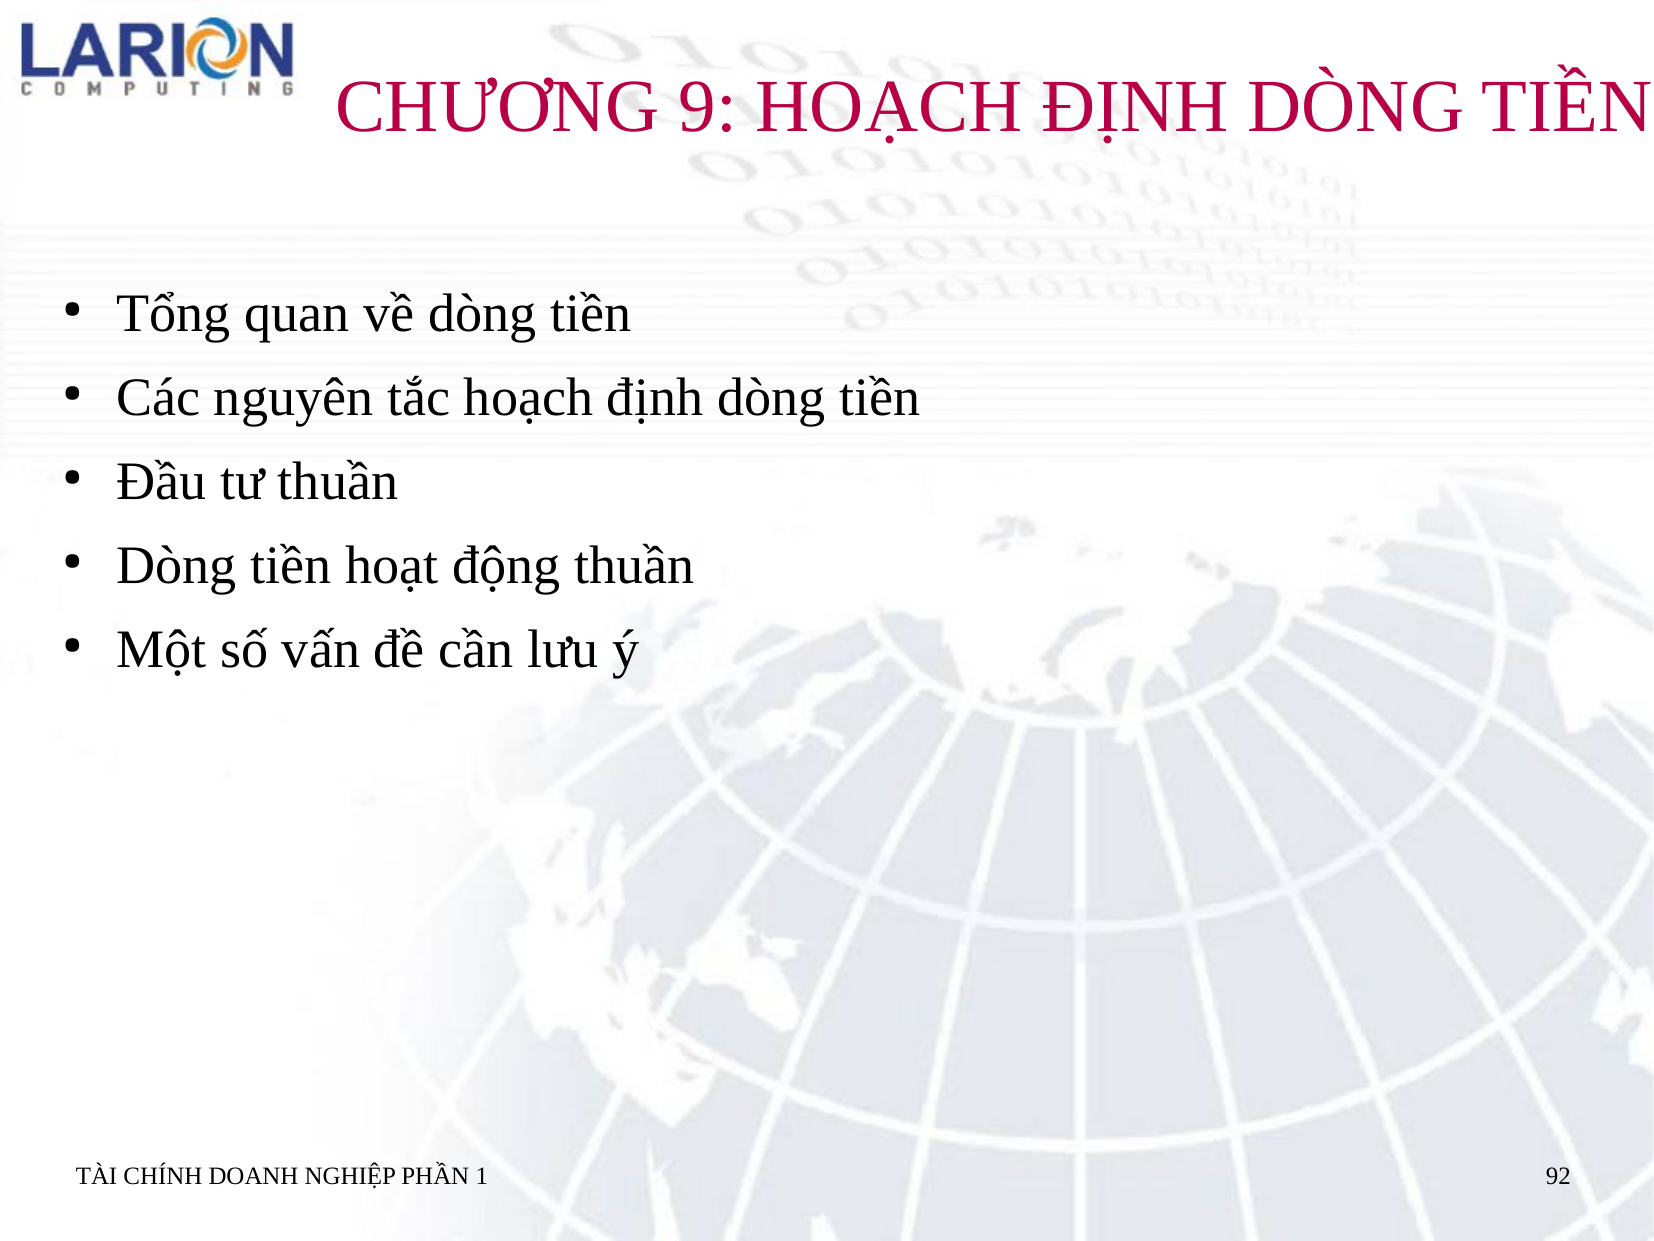

# CHƯƠNG 9: HOẠCH ĐỊNH DÒNG TIỀN
Tổng quan về dòng tiền
Các nguyên tắc hoạch định dòng tiền
Đầu tư thuần
Dòng tiền hoạt động thuần
Một số vấn đề cần lưu ý
TÀI CHÍNH DOANH NGHIỆP PHẦN 1
92